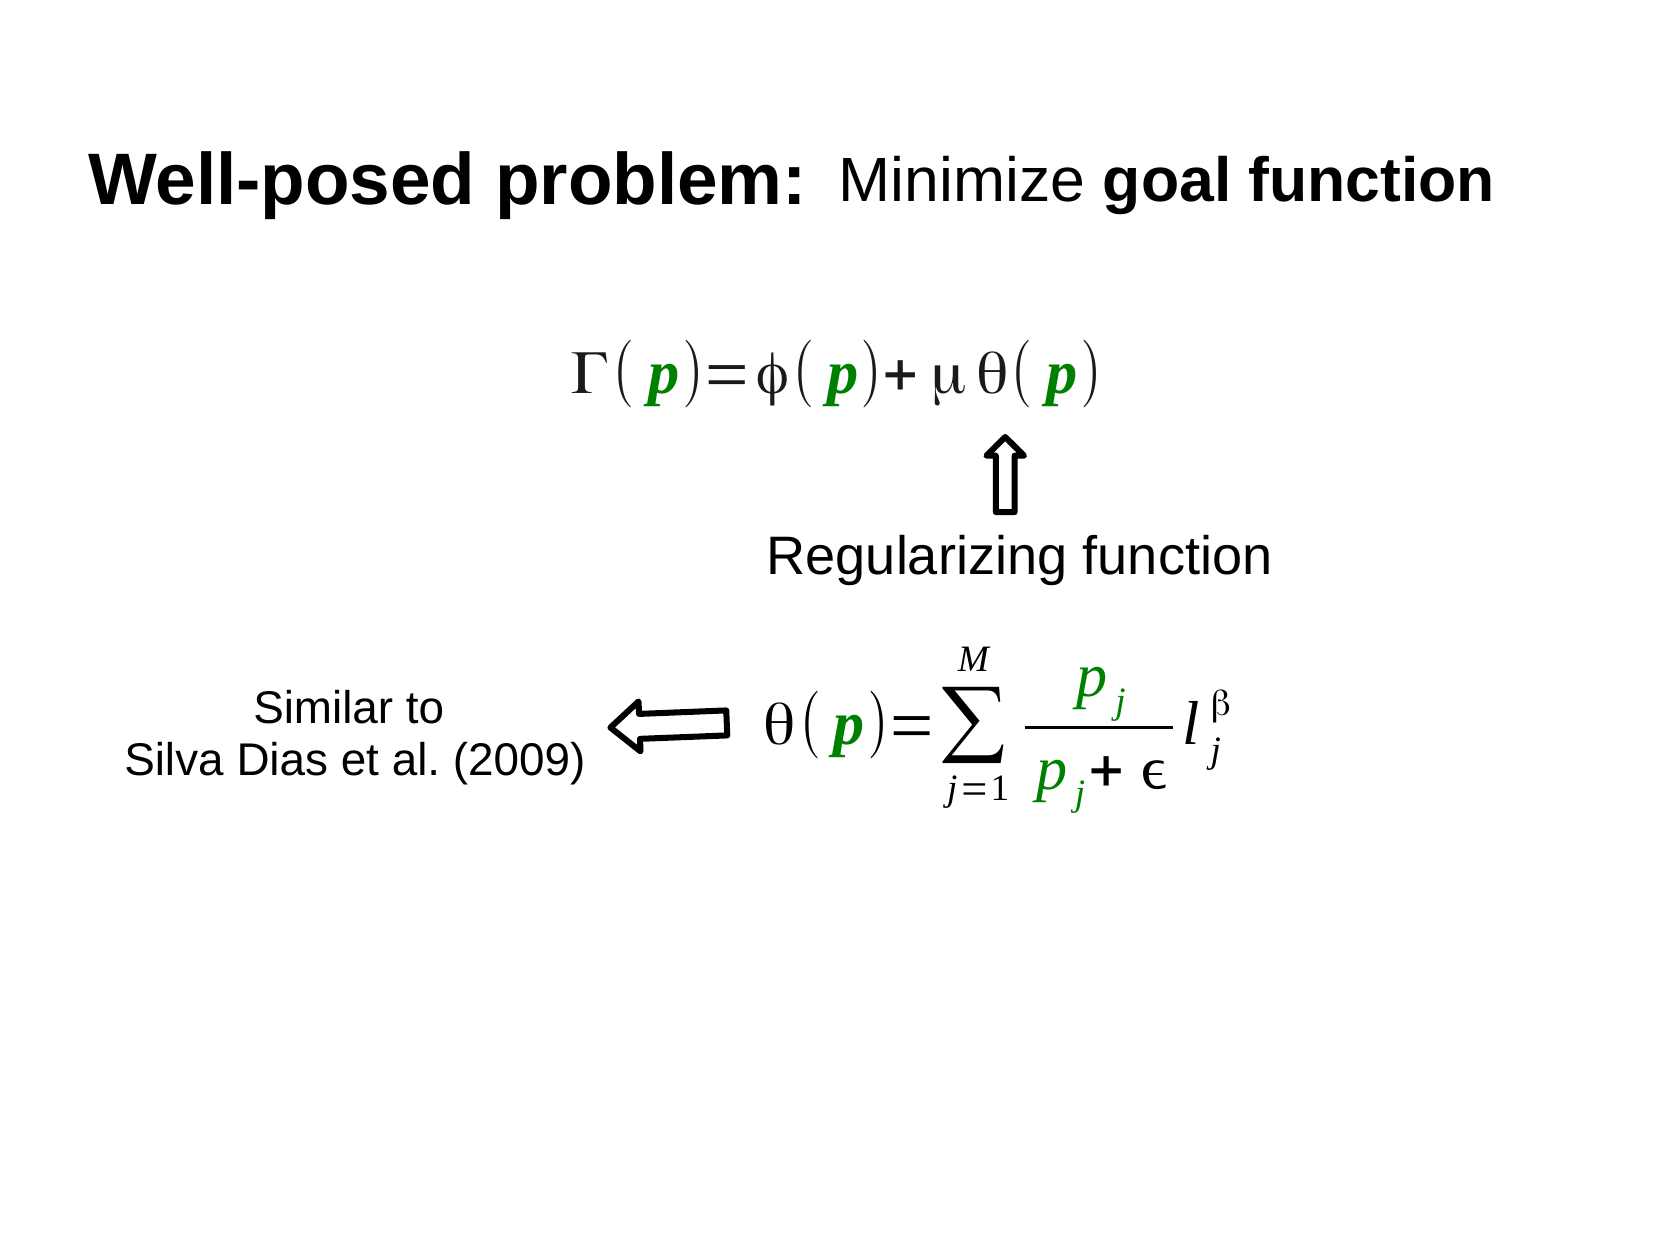

Well-posed problem:
Minimize goal function
Regularizing function
Similar to
Silva Dias et al. (2009)